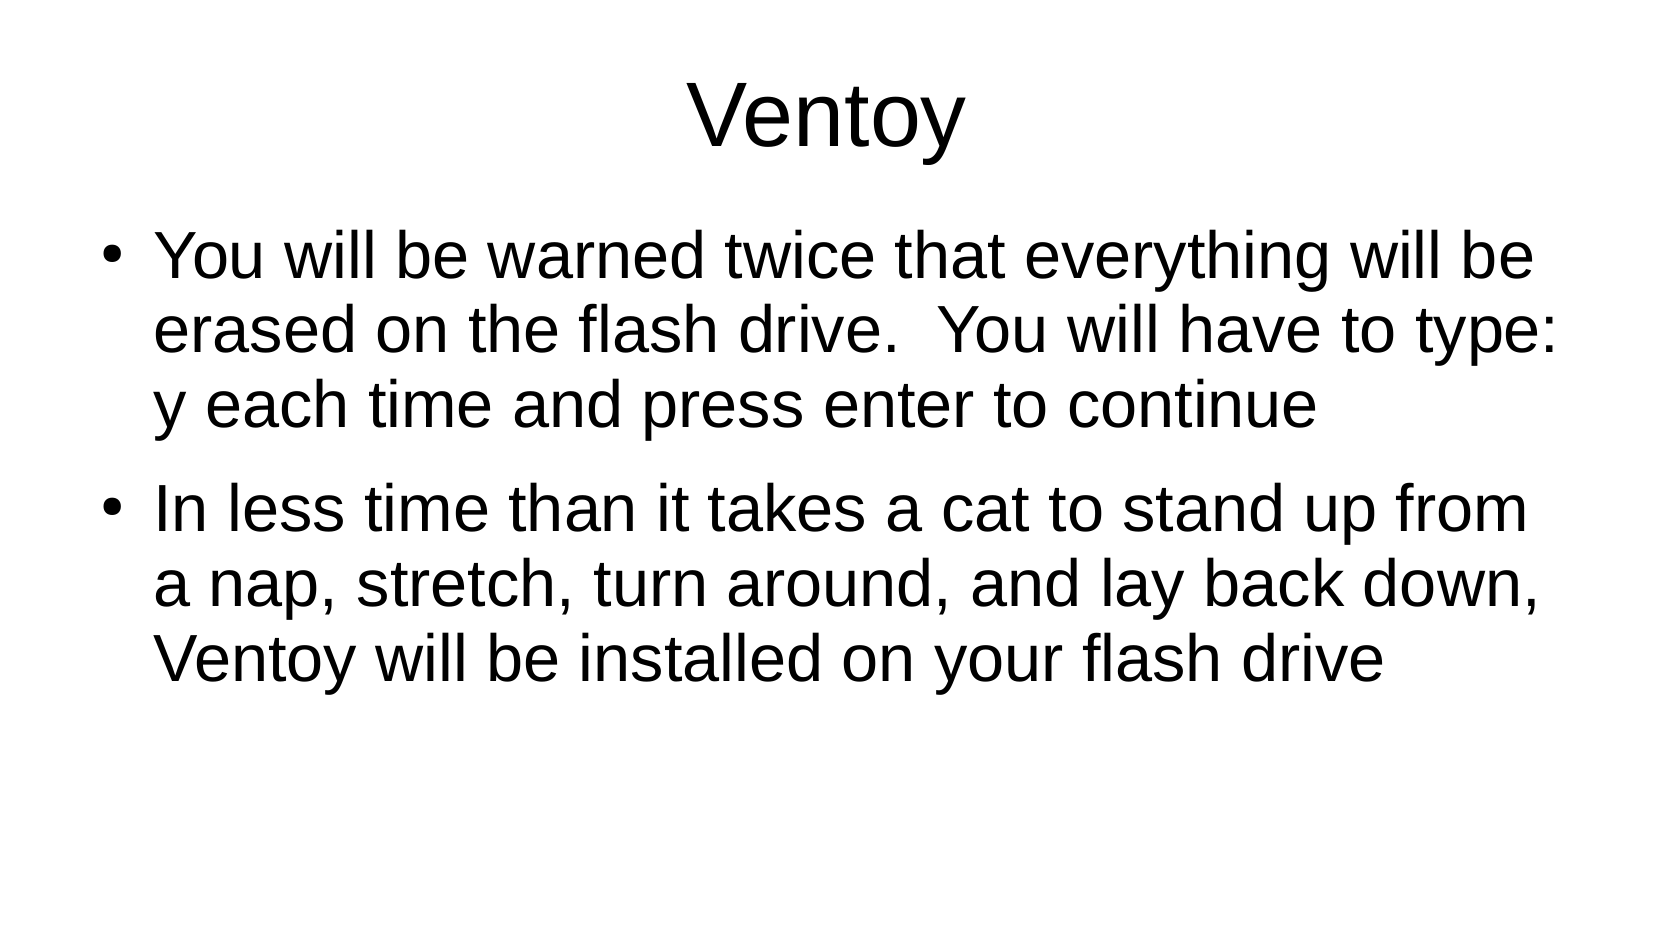

# Ventoy
You will be warned twice that everything will be erased on the flash drive. You will have to type: y each time and press enter to continue
In less time than it takes a cat to stand up from a nap, stretch, turn around, and lay back down, Ventoy will be installed on your flash drive